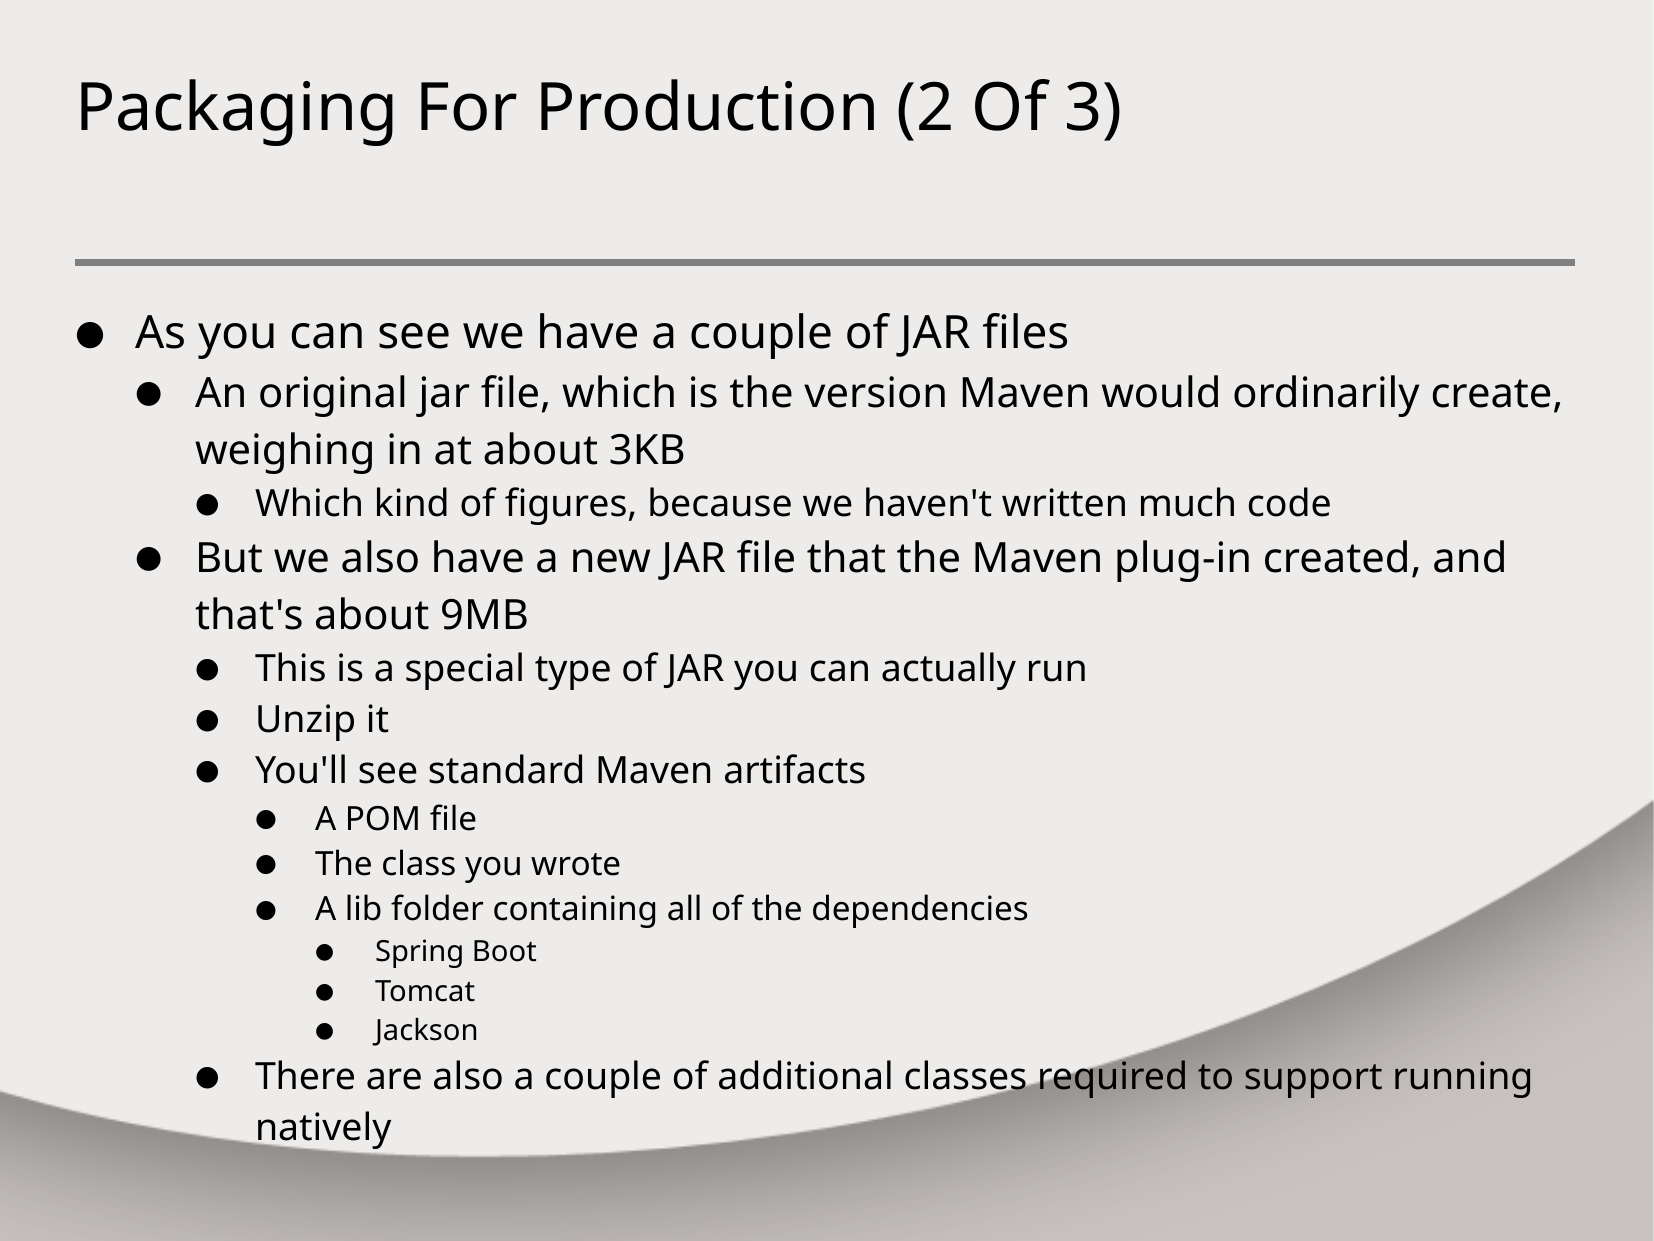

# Packaging For Production (2 Of 3)
As you can see we have a couple of JAR files
An original jar file, which is the version Maven would ordinarily create, weighing in at about 3KB
Which kind of figures, because we haven't written much code
But we also have a new JAR file that the Maven plug-in created, and that's about 9MB
This is a special type of JAR you can actually run
Unzip it
You'll see standard Maven artifacts
A POM file
The class you wrote
A lib folder containing all of the dependencies
Spring Boot
Tomcat
Jackson
There are also a couple of additional classes required to support running natively